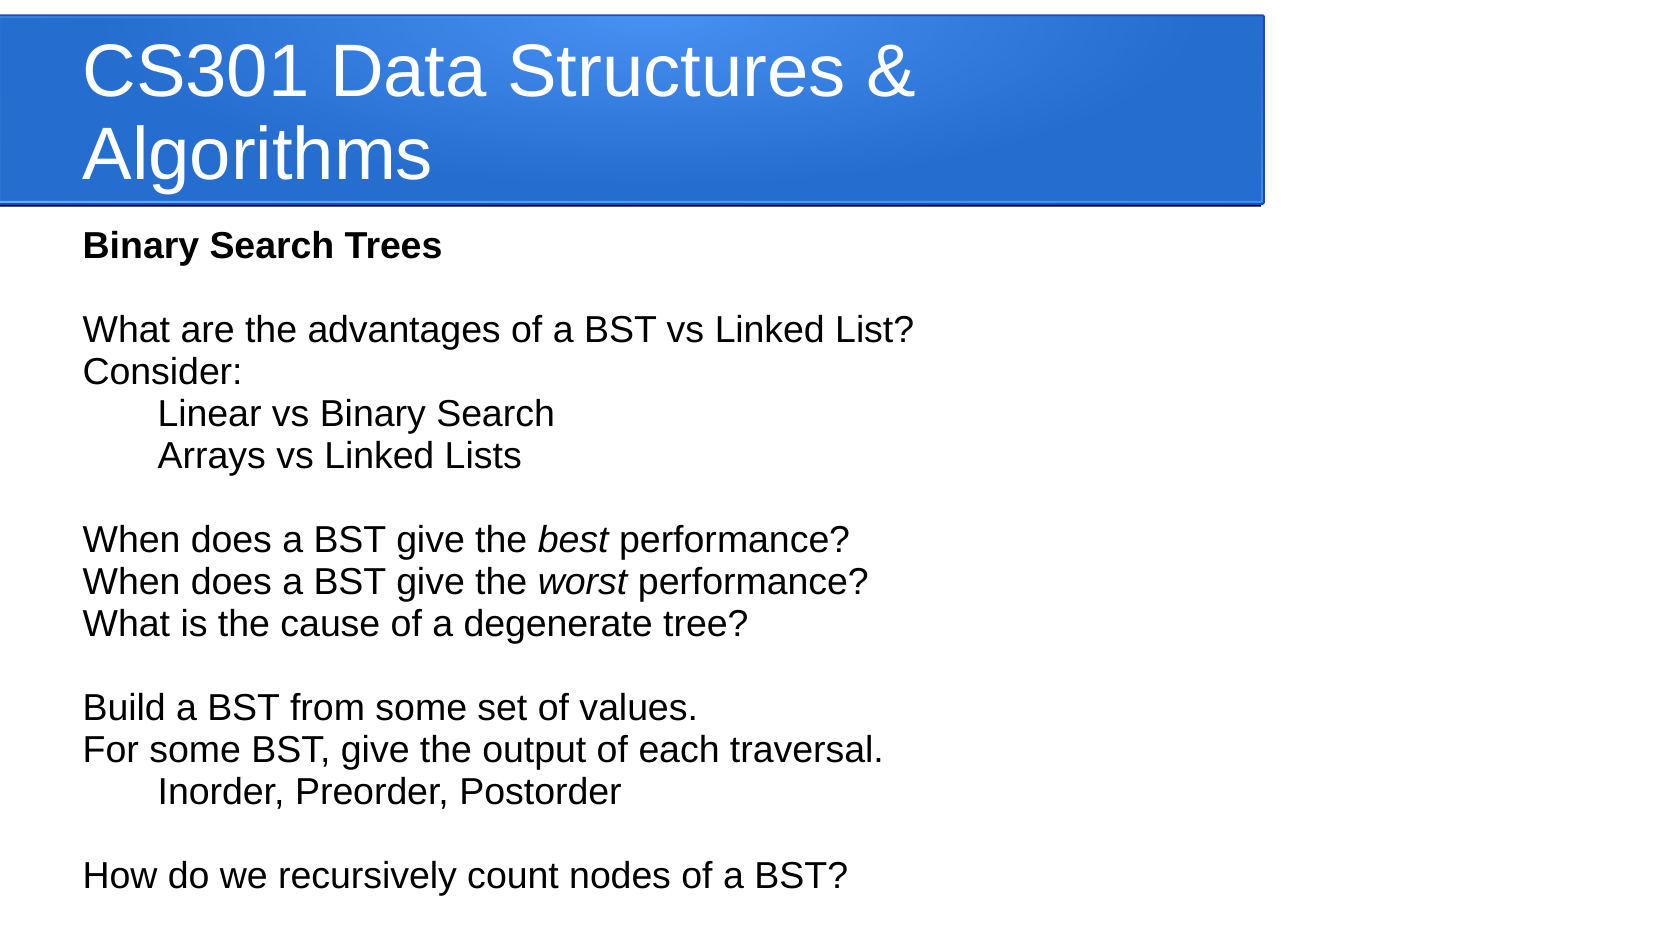

# CS301 Data Structures & Algorithms
Binary Search Trees
What are the advantages of a BST vs Linked List?
Consider:
	Linear vs Binary Search
	Arrays vs Linked Lists
When does a BST give the best performance?
When does a BST give the worst performance?
What is the cause of a degenerate tree?
Build a BST from some set of values.
For some BST, give the output of each traversal.
	Inorder, Preorder, Postorder
How do we recursively count nodes of a BST?